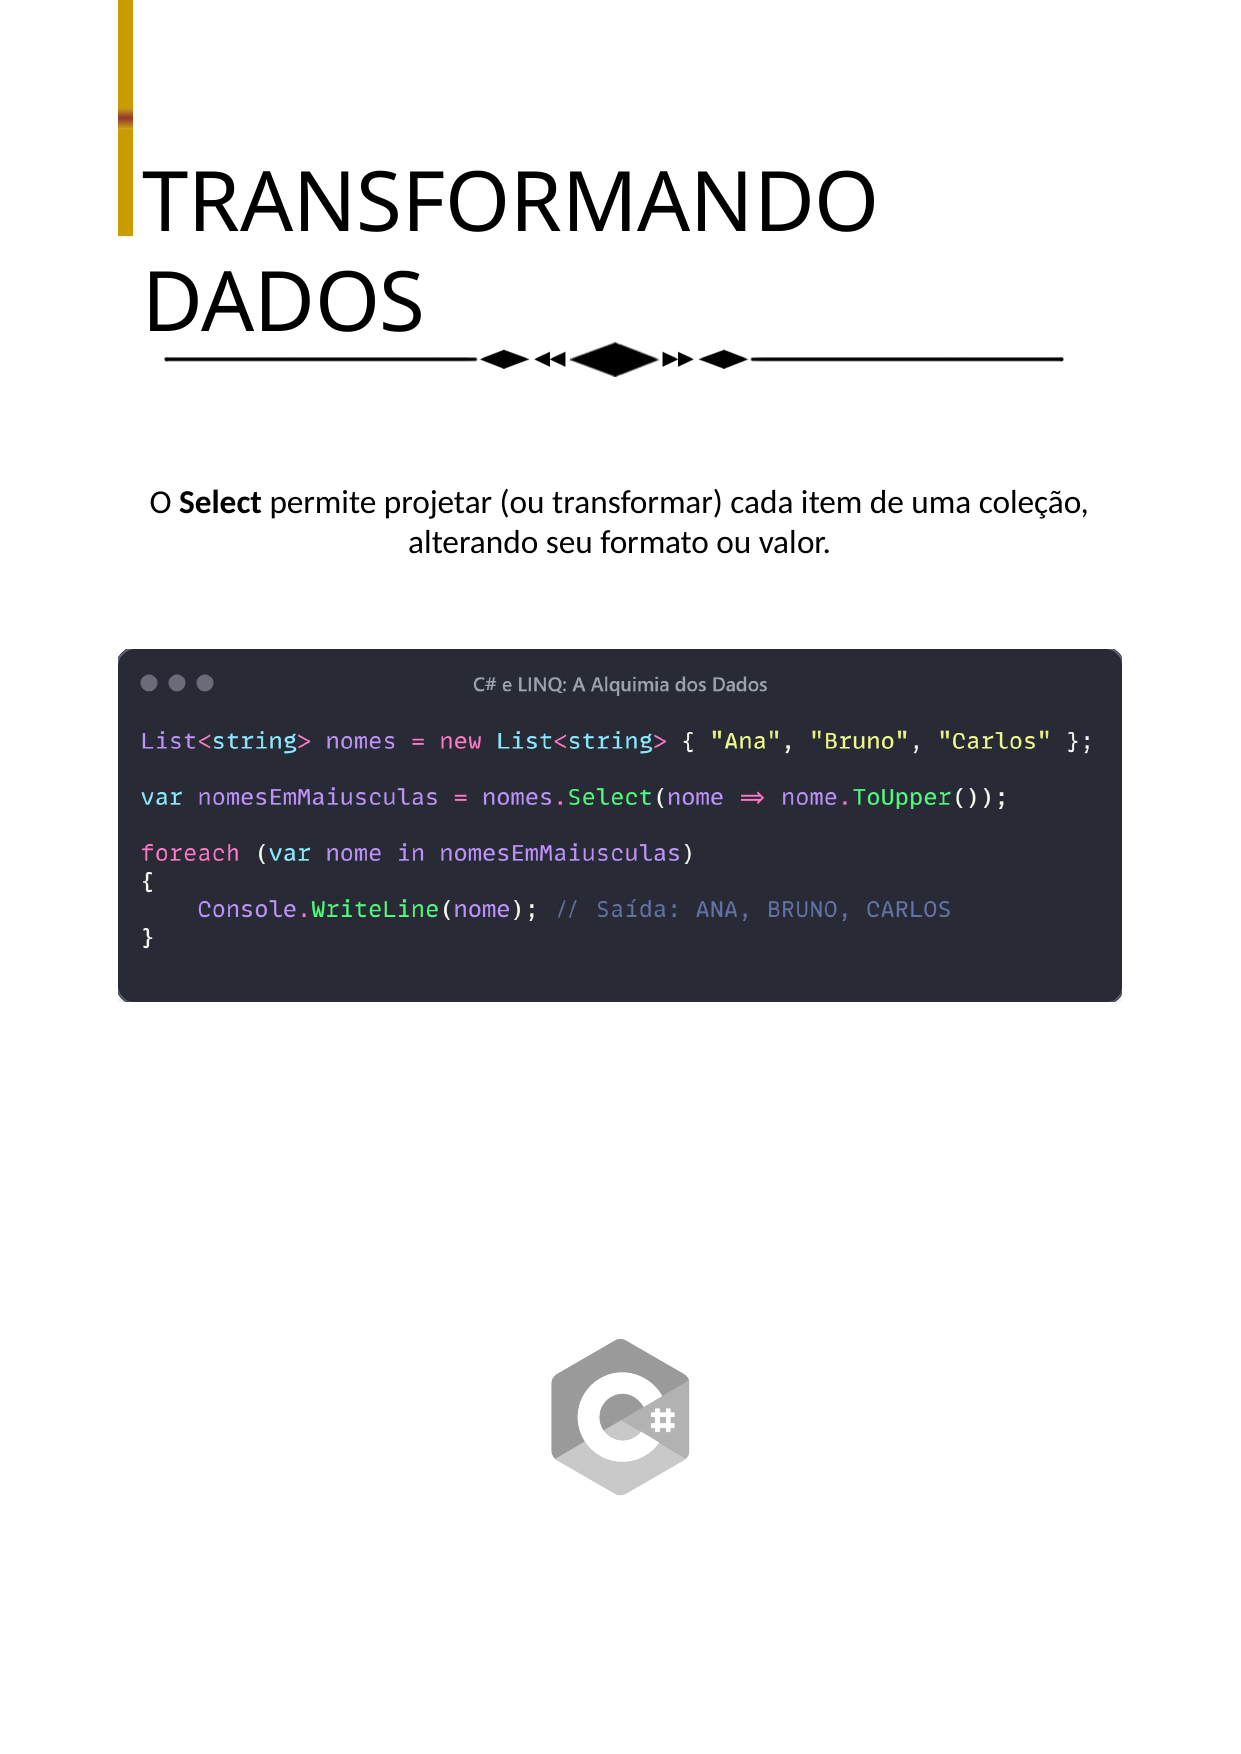

TRANSFORMANDO DADOS
O Select permite projetar (ou transformar) cada item de uma coleção, alterando seu formato ou valor.